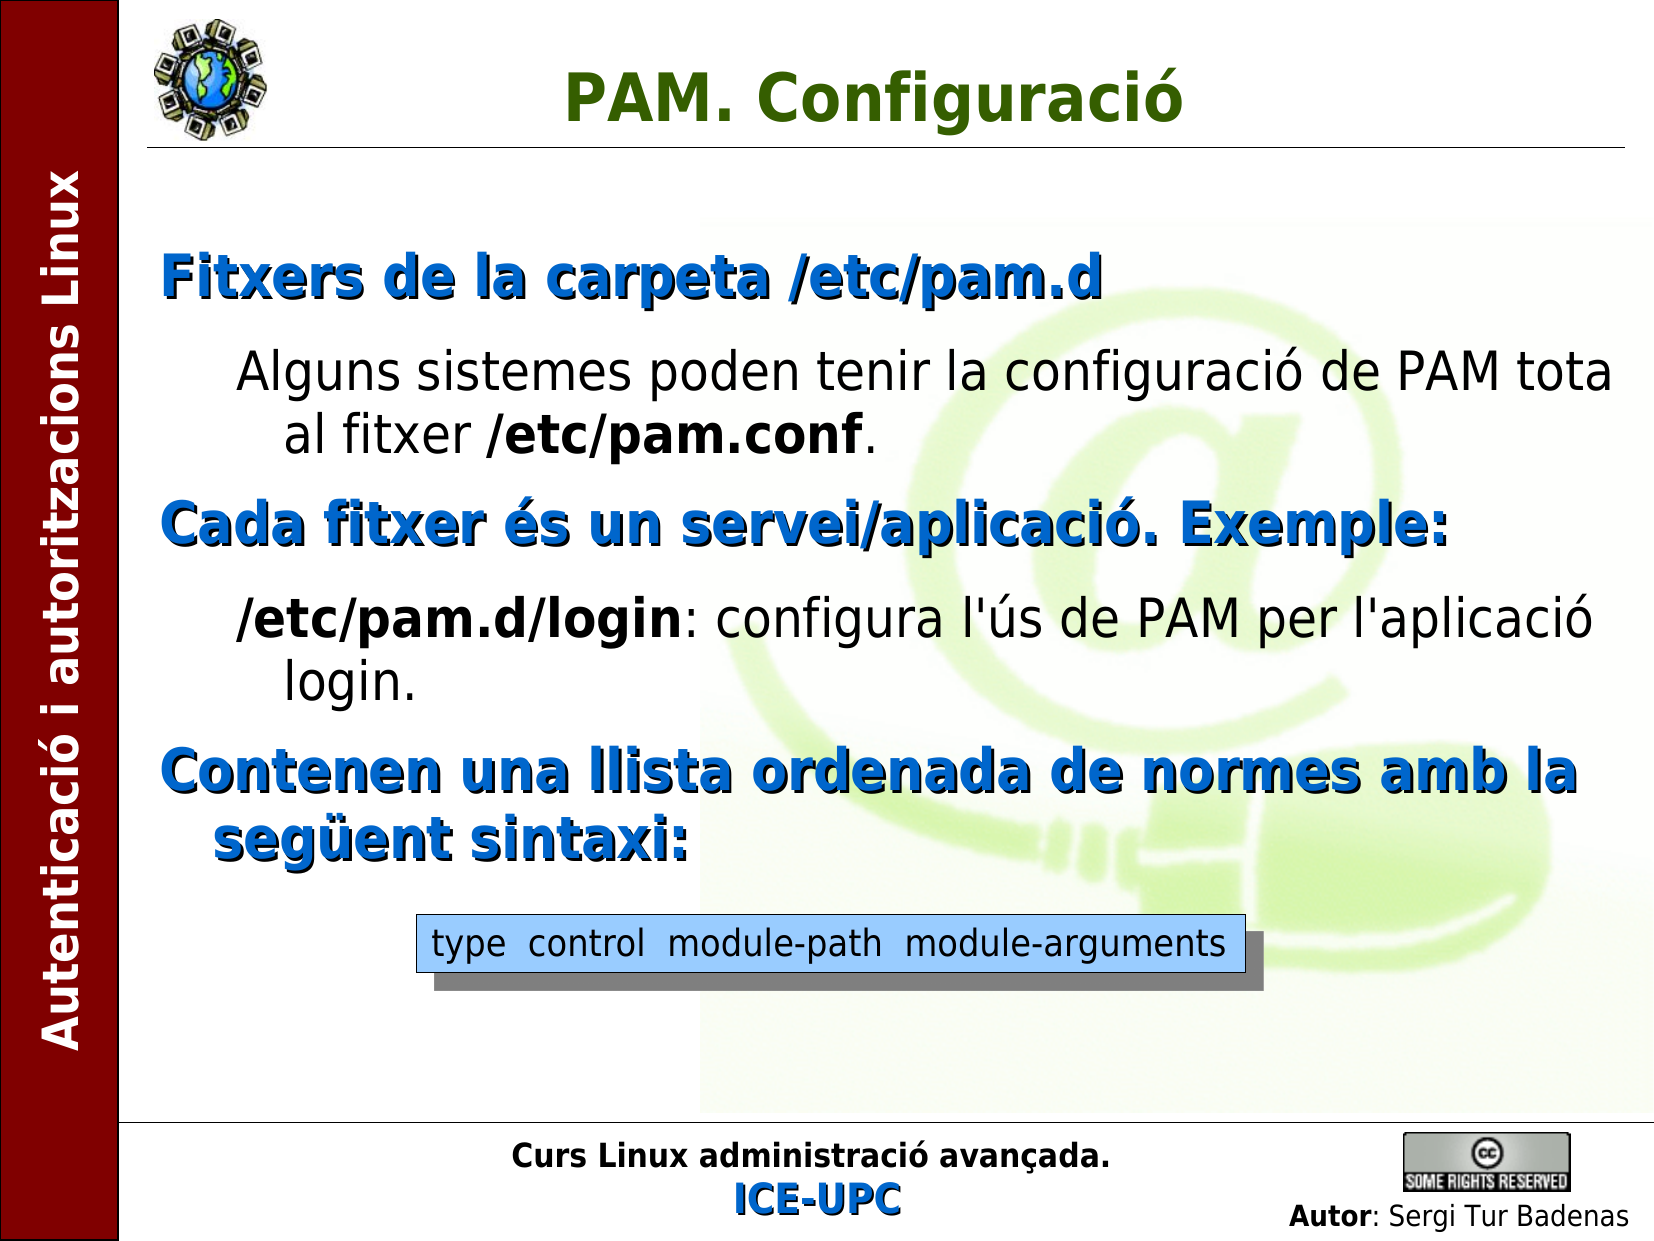

# PAM. Configuració
Fitxers de la carpeta /etc/pam.d
Alguns sistemes poden tenir la configuració de PAM tota al fitxer /etc/pam.conf.
Cada fitxer és un servei/aplicació. Exemple:
/etc/pam.d/login: configura l'ús de PAM per l'aplicació login.
Contenen una llista ordenada de normes amb la següent sintaxi:
type control module-path module-arguments